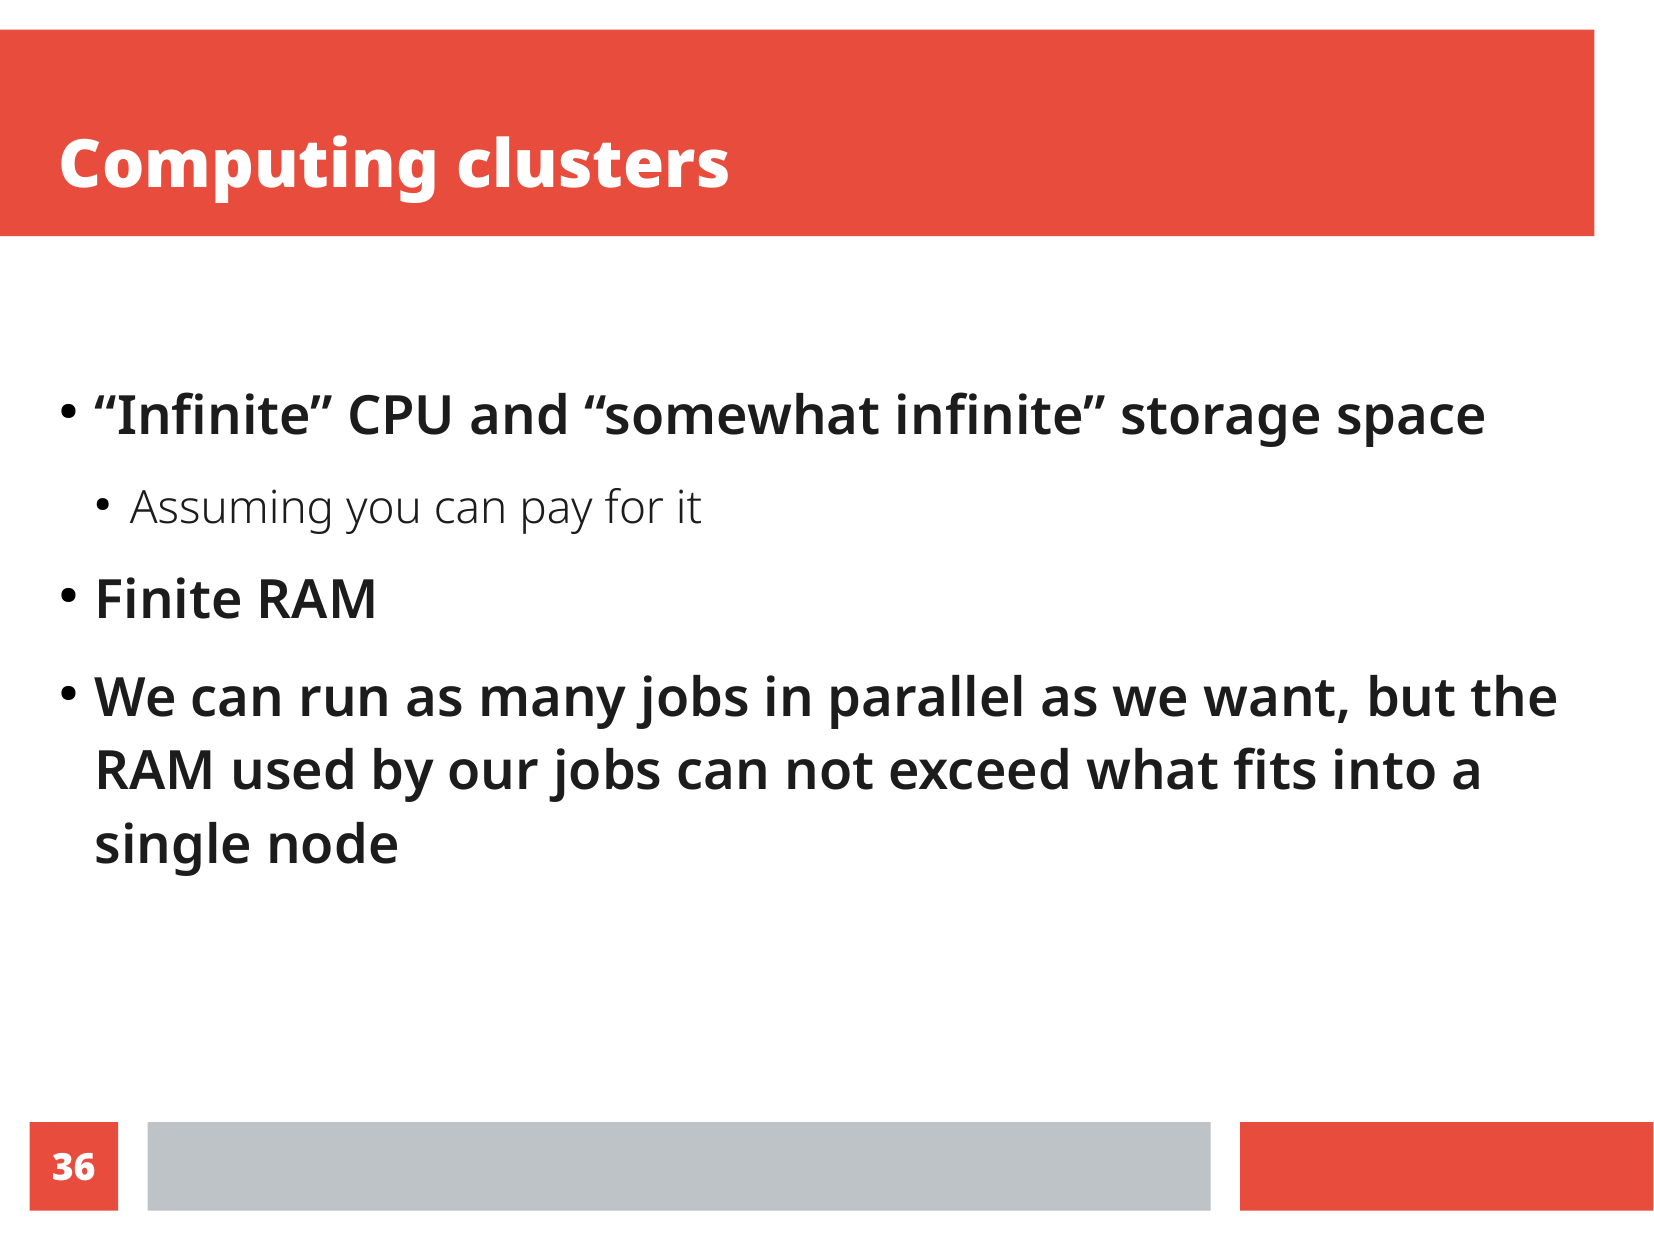

# Computing clusters
“Infinite” CPU and “somewhat infinite” storage space
Assuming you can pay for it
Finite RAM
We can run as many jobs in parallel as we want, but the RAM used by our jobs can not exceed what fits into a single node
36